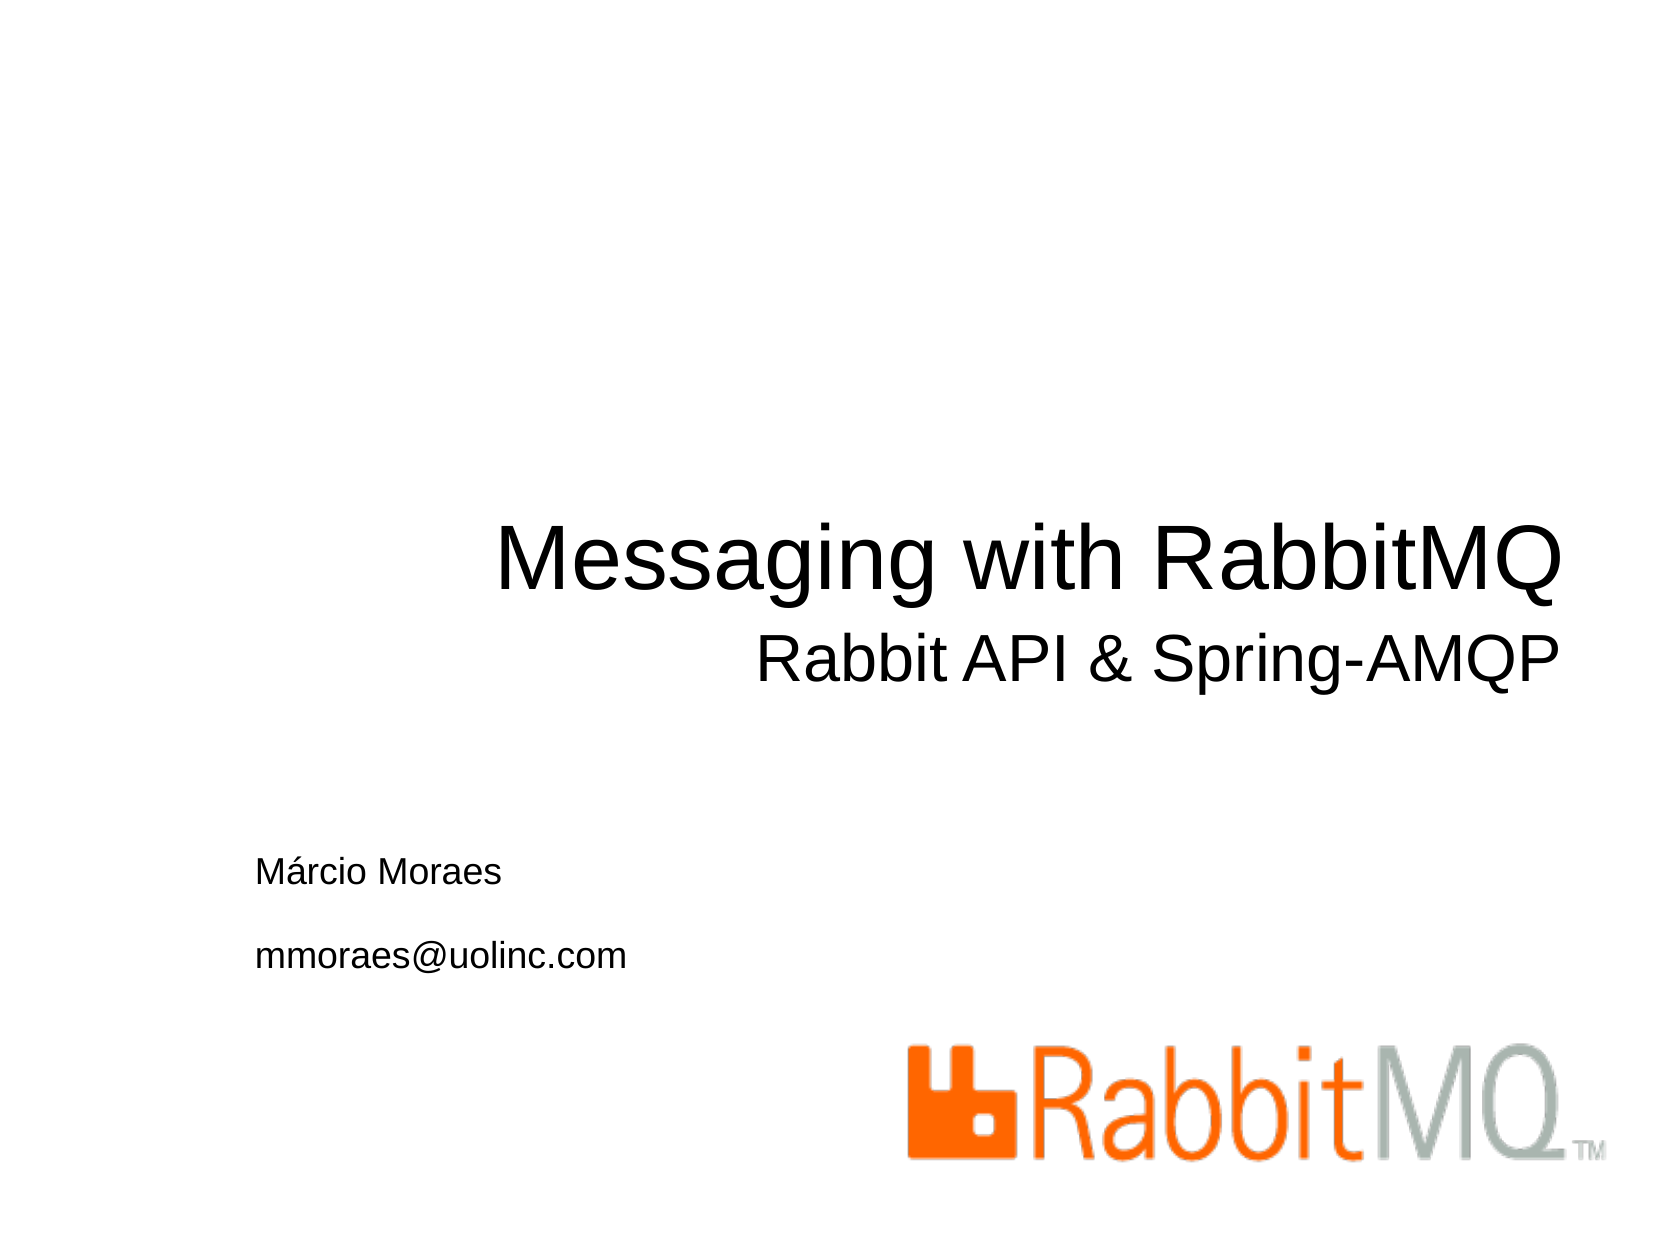

Messaging with RabbitMQ
Rabbit API & Spring-AMQP
Márcio Moraes
mmoraes@uolinc.com